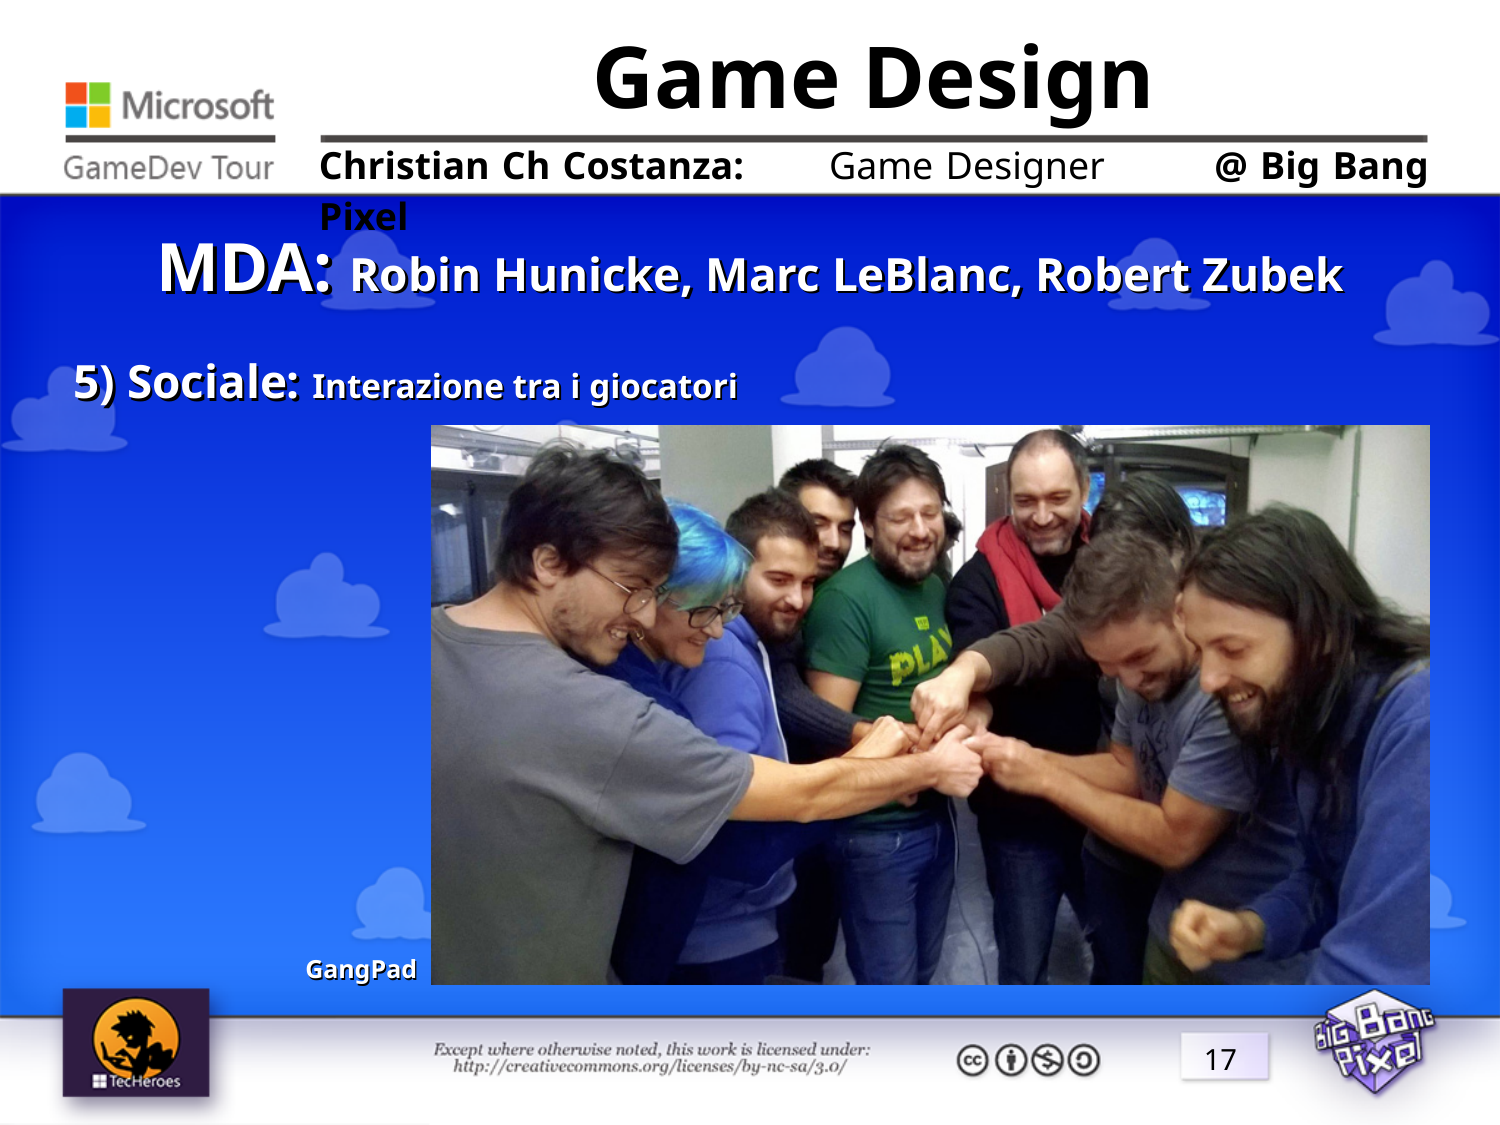

Game Design
Christian Ch Costanza: Game Designer @ Big Bang Pixel
MDA: Robin Hunicke, Marc LeBlanc, Robert Zubek
5) Sociale: Interazione tra i giocatori
GangPad